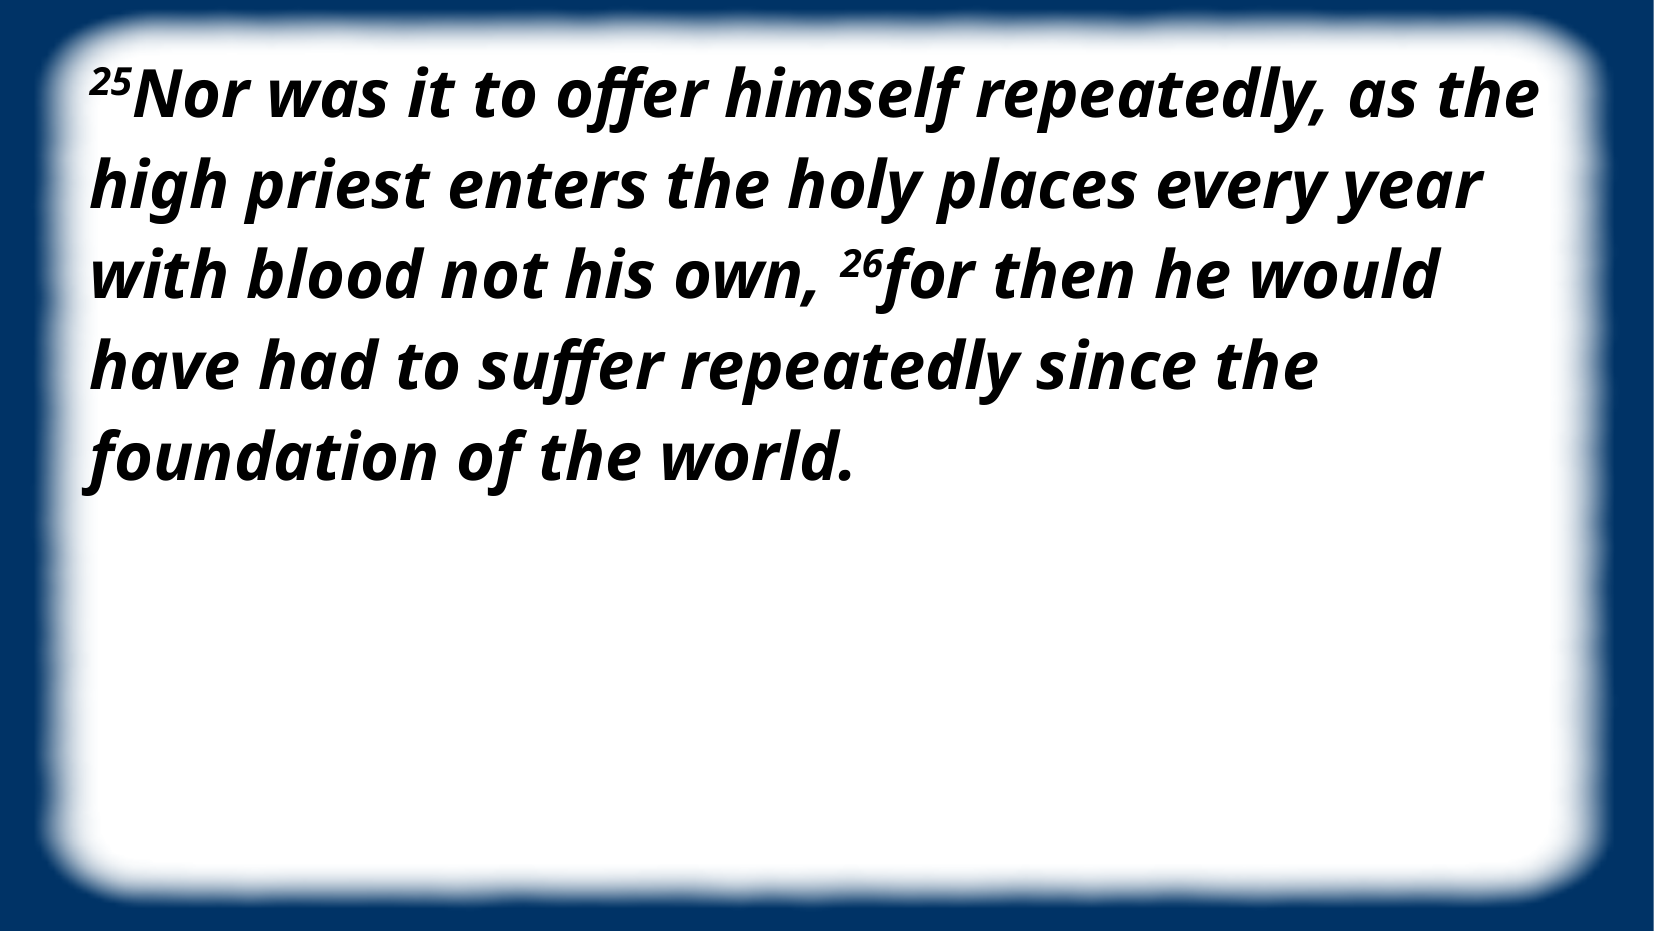

25Nor was it to offer himself repeatedly, as the high priest enters the holy places every year with blood not his own, 26for then he would have had to suffer repeatedly since the foundation of the world.